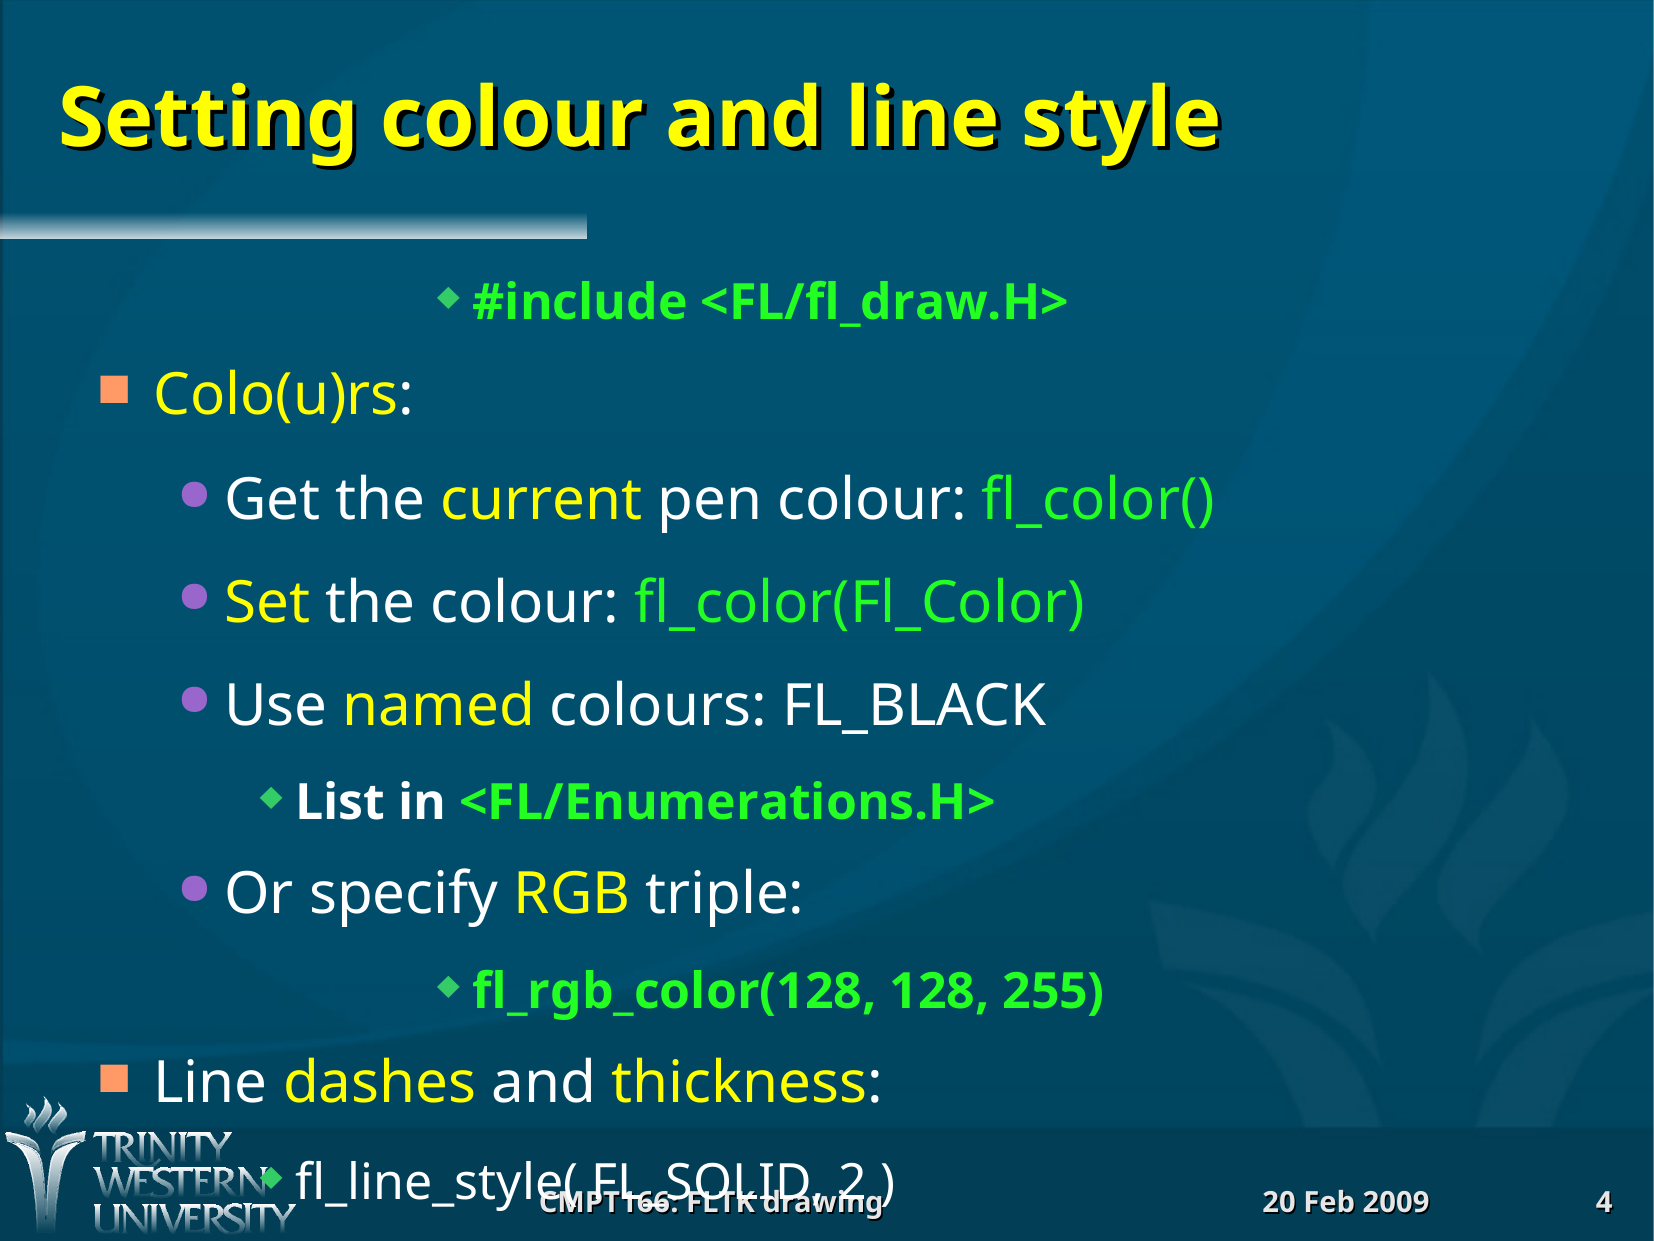

# Setting colour and line style
#include <FL/fl_draw.H>
Colo(u)rs:
Get the current pen colour: fl_color()
Set the colour: fl_color(Fl_Color)
Use named colours: FL_BLACK
List in <FL/Enumerations.H>
Or specify RGB triple:
fl_rgb_color(128, 128, 255)
Line dashes and thickness:
fl_line_style( FL_SOLID, 2 )
CMPT166: FLTK drawing
20 Feb 2009
4